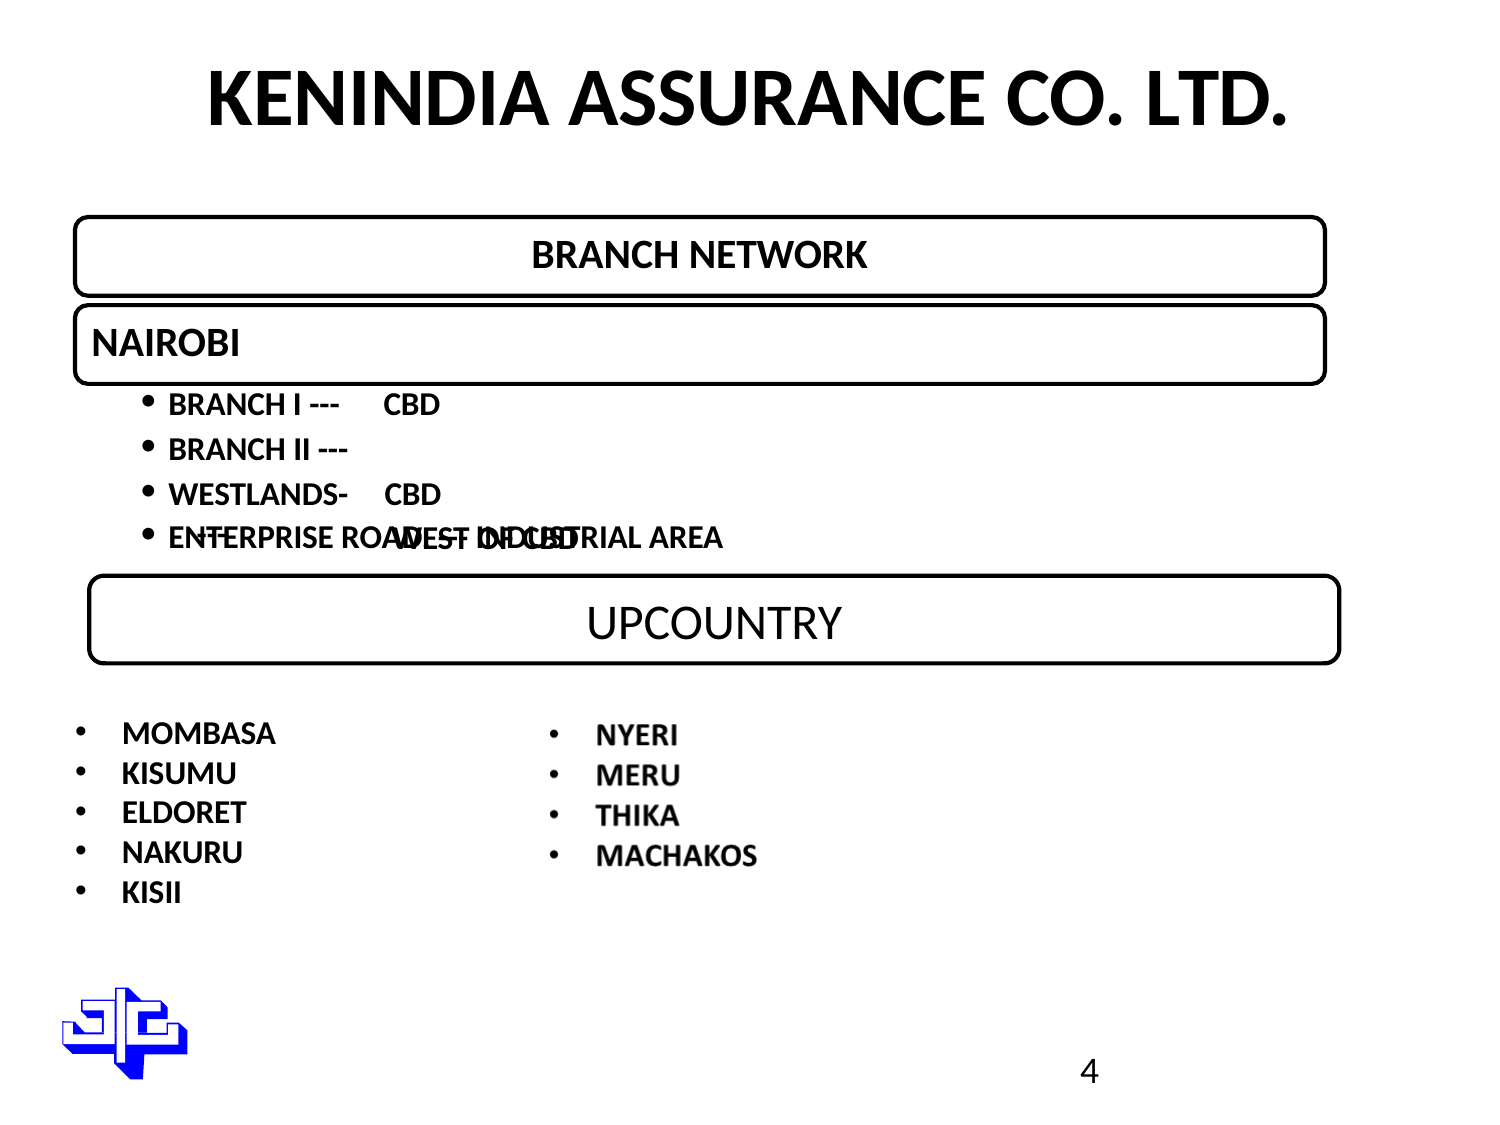

# KENINDIA ASSURANCE CO. LTD.
BRANCH NETWORK
NAIROBI
BRANCH I ---
BRANCH II ---
WESTLANDS----
CBD CBD
WEST OF CBD
ENTERPRISE ROAD. --- INDUSTRIAL AREA
UPCOUNTRY
MOMBASA
KISUMU
ELDORET
NAKURU
KISII